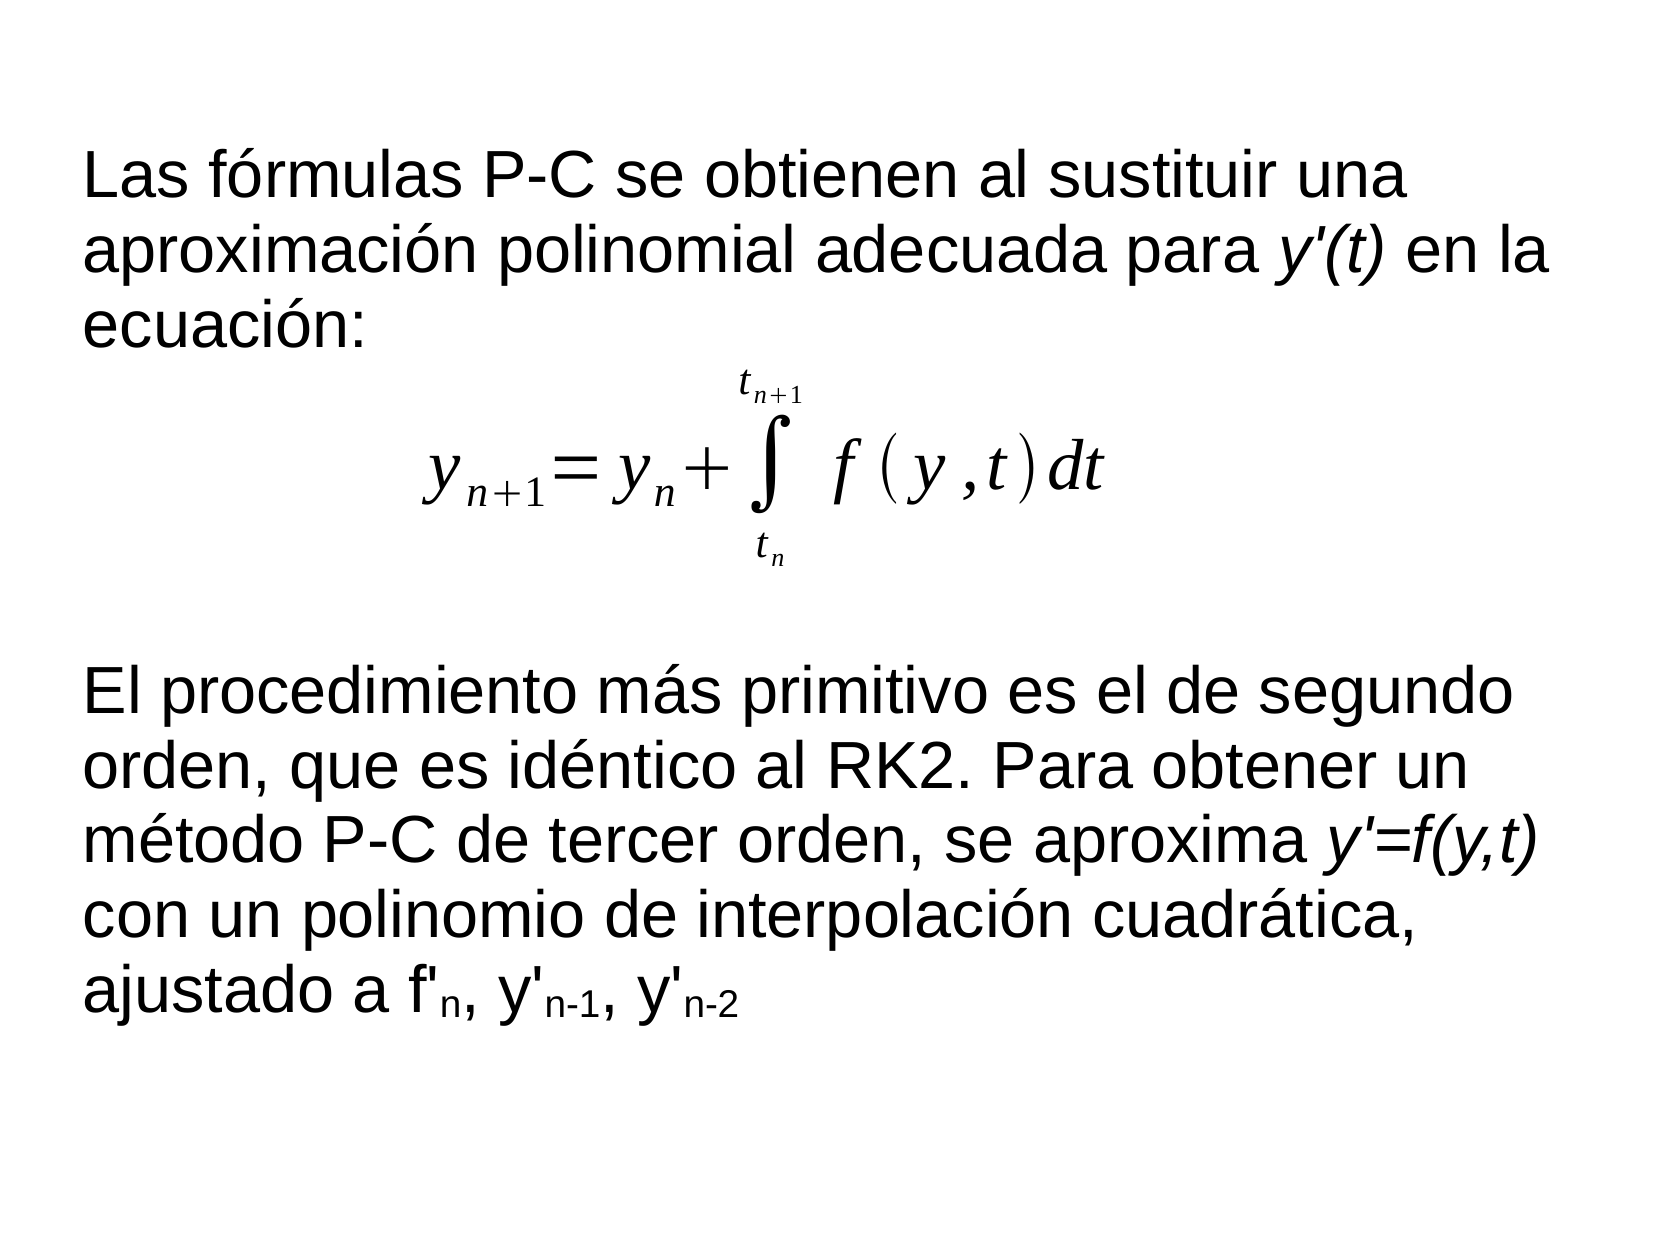

#
Las fórmulas P-C se obtienen al sustituir una aproximación polinomial adecuada para y'(t) en la ecuación:
El procedimiento más primitivo es el de segundo orden, que es idéntico al RK2. Para obtener un método P-C de tercer orden, se aproxima y'=f(y,t) con un polinomio de interpolación cuadrática, ajustado a f'n, y'n-1, y'n-2